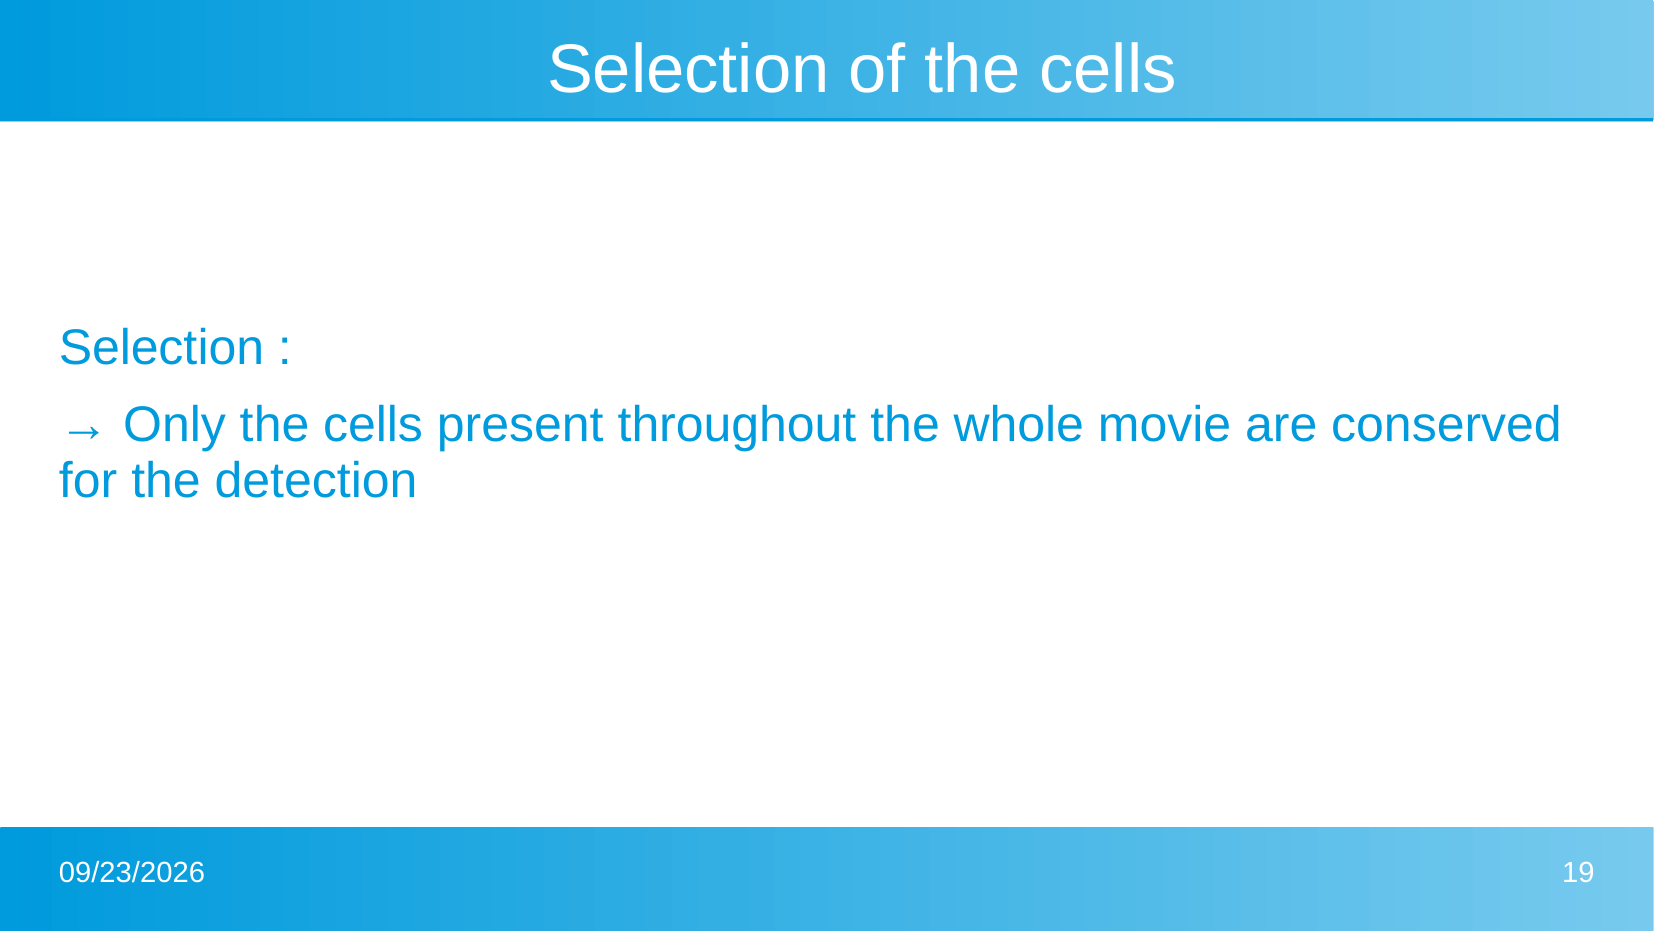

# Selection of the cells
Selection :
→ Only the cells present throughout the whole movie are conserved for the detection
19